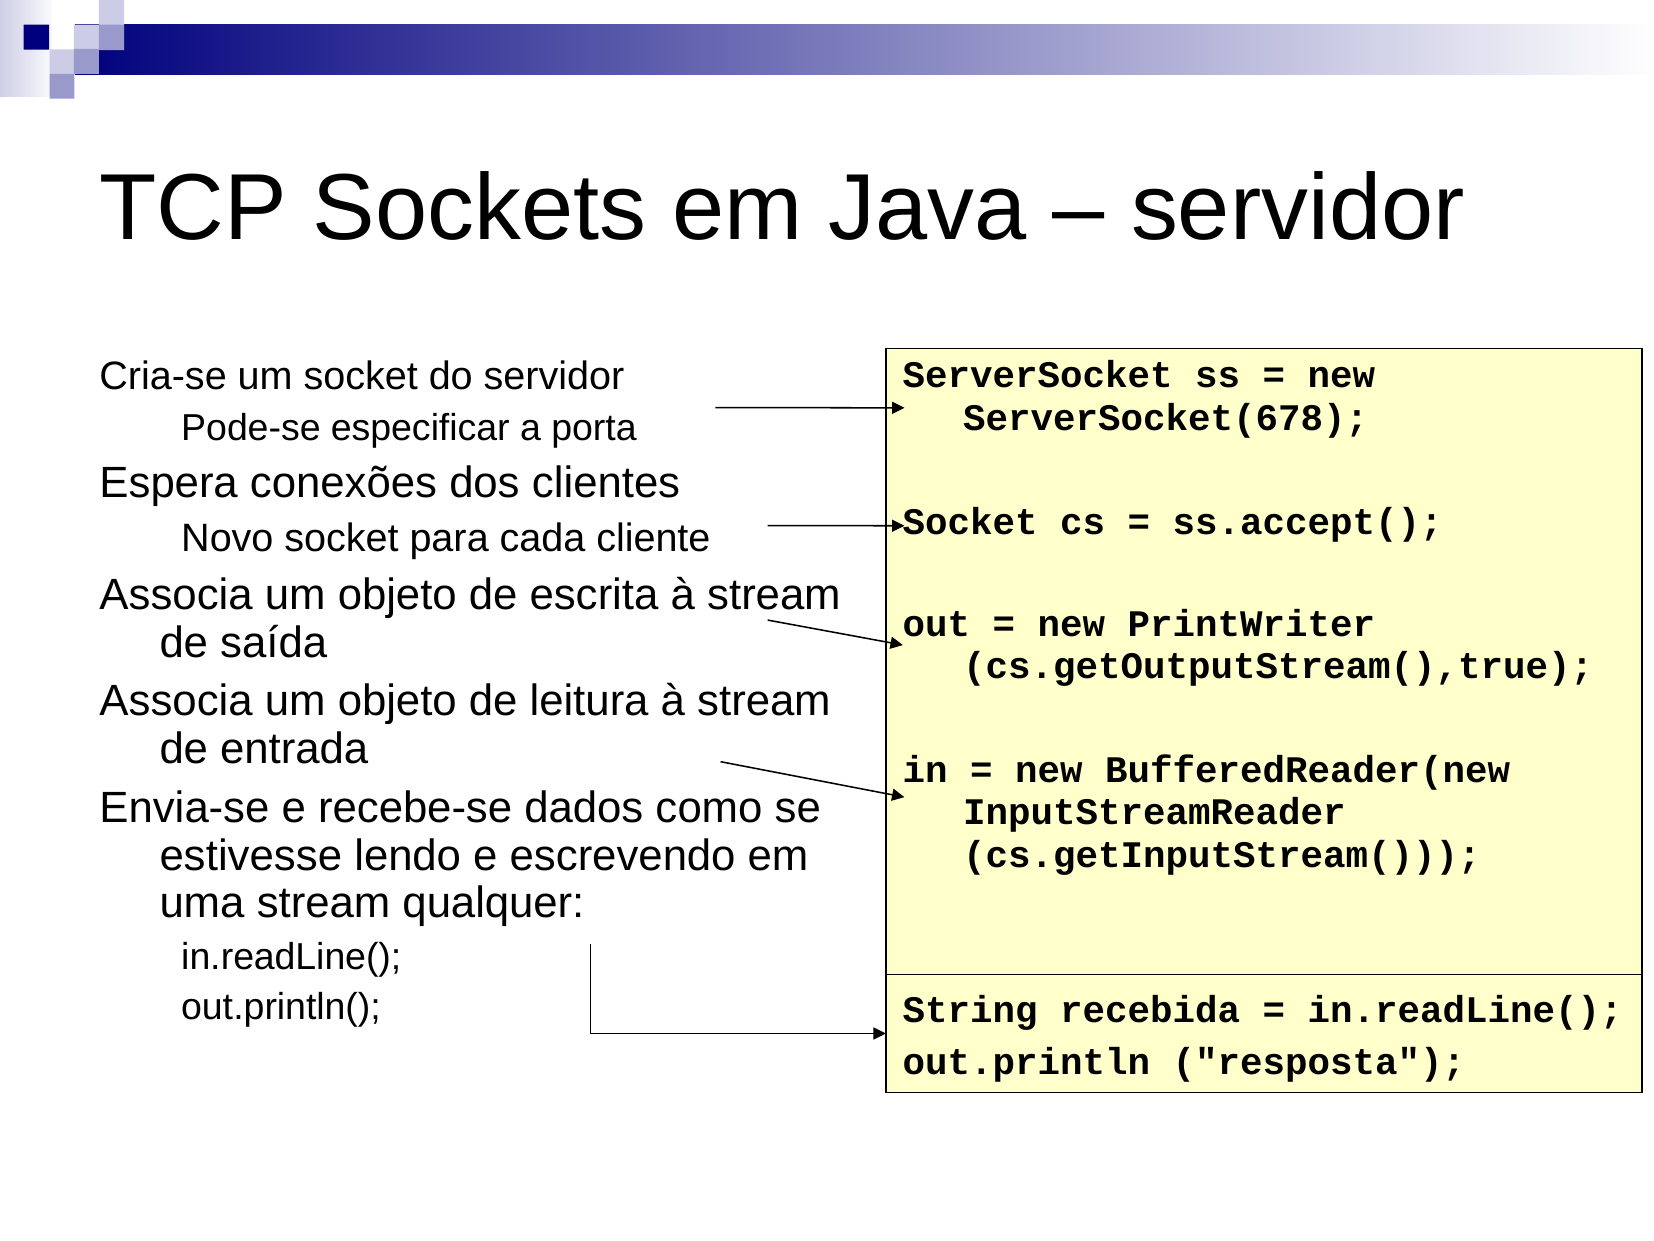

# TCP Sockets em Java – servidor
Cria-se um socket do servidor
Pode-se especificar a porta
Espera conexões dos clientes
Novo socket para cada cliente
Associa um objeto de escrita à stream de saída
Associa um objeto de leitura à stream de entrada
Envia-se e recebe-se dados como se estivesse lendo e escrevendo em uma stream qualquer:
in.readLine();
out.println();
ServerSocket ss = new ServerSocket(678);
Socket cs = ss.accept();
out = new PrintWriter (cs.getOutputStream(),true);
in = new BufferedReader(new InputStreamReader (cs.getInputStream()));
String recebida = in.readLine();
out.println ("resposta");